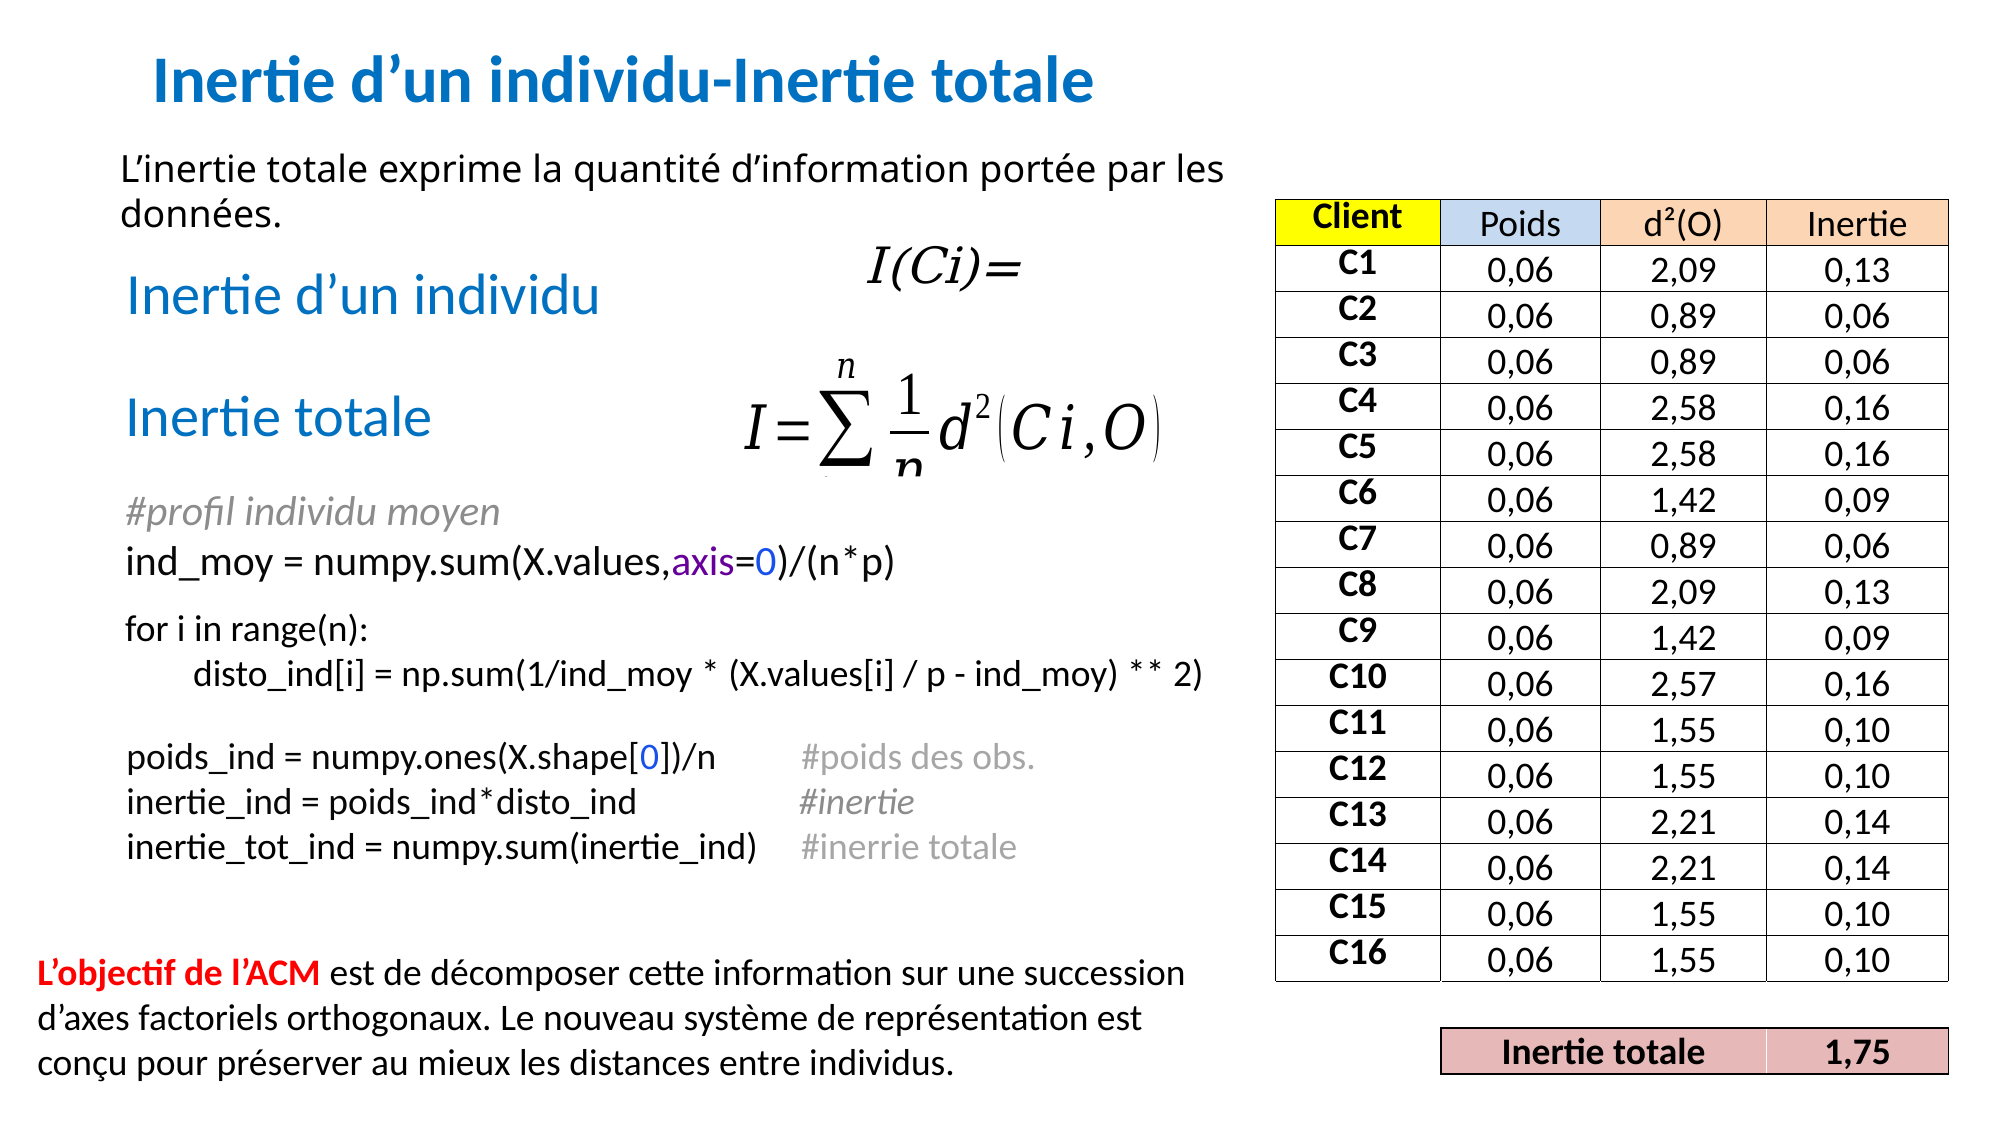

# Inertie d’un individu-Inertie totale
L’inertie totale exprime la quantité d’information portée par les données.
| Client | Poids | d²(O) | Inertie |
| --- | --- | --- | --- |
| C1 | 0,06 | 2,09 | 0,13 |
| C2 | 0,06 | 0,89 | 0,06 |
| C3 | 0,06 | 0,89 | 0,06 |
| C4 | 0,06 | 2,58 | 0,16 |
| C5 | 0,06 | 2,58 | 0,16 |
| C6 | 0,06 | 1,42 | 0,09 |
| C7 | 0,06 | 0,89 | 0,06 |
| C8 | 0,06 | 2,09 | 0,13 |
| C9 | 0,06 | 1,42 | 0,09 |
| C10 | 0,06 | 2,57 | 0,16 |
| C11 | 0,06 | 1,55 | 0,10 |
| C12 | 0,06 | 1,55 | 0,10 |
| C13 | 0,06 | 2,21 | 0,14 |
| C14 | 0,06 | 2,21 | 0,14 |
| C15 | 0,06 | 1,55 | 0,10 |
| C16 | 0,06 | 1,55 | 0,10 |
| | | | |
| | Inertie totale | | 1,75 |
I(Ci)=
Inertie d’un individu
Inertie totale
#profil individu moyen
ind_moy = numpy.sum(X.values,axis=0)/(n*p)
for i in range(n):
 disto_ind[i] = np.sum(1/ind_moy * (X.values[i] / p - ind_moy) ** 2)
poids_ind = numpy.ones(X.shape[0])/n #poids des obs.
inertie_ind = poids_ind*disto_ind #inertie
inertie_tot_ind = numpy.sum(inertie_ind) #inerrie totale
L’objectif de l’ACM est de décomposer cette information sur une succession d’axes factoriels orthogonaux. Le nouveau système de représentation est conçu pour préserver au mieux les distances entre individus.